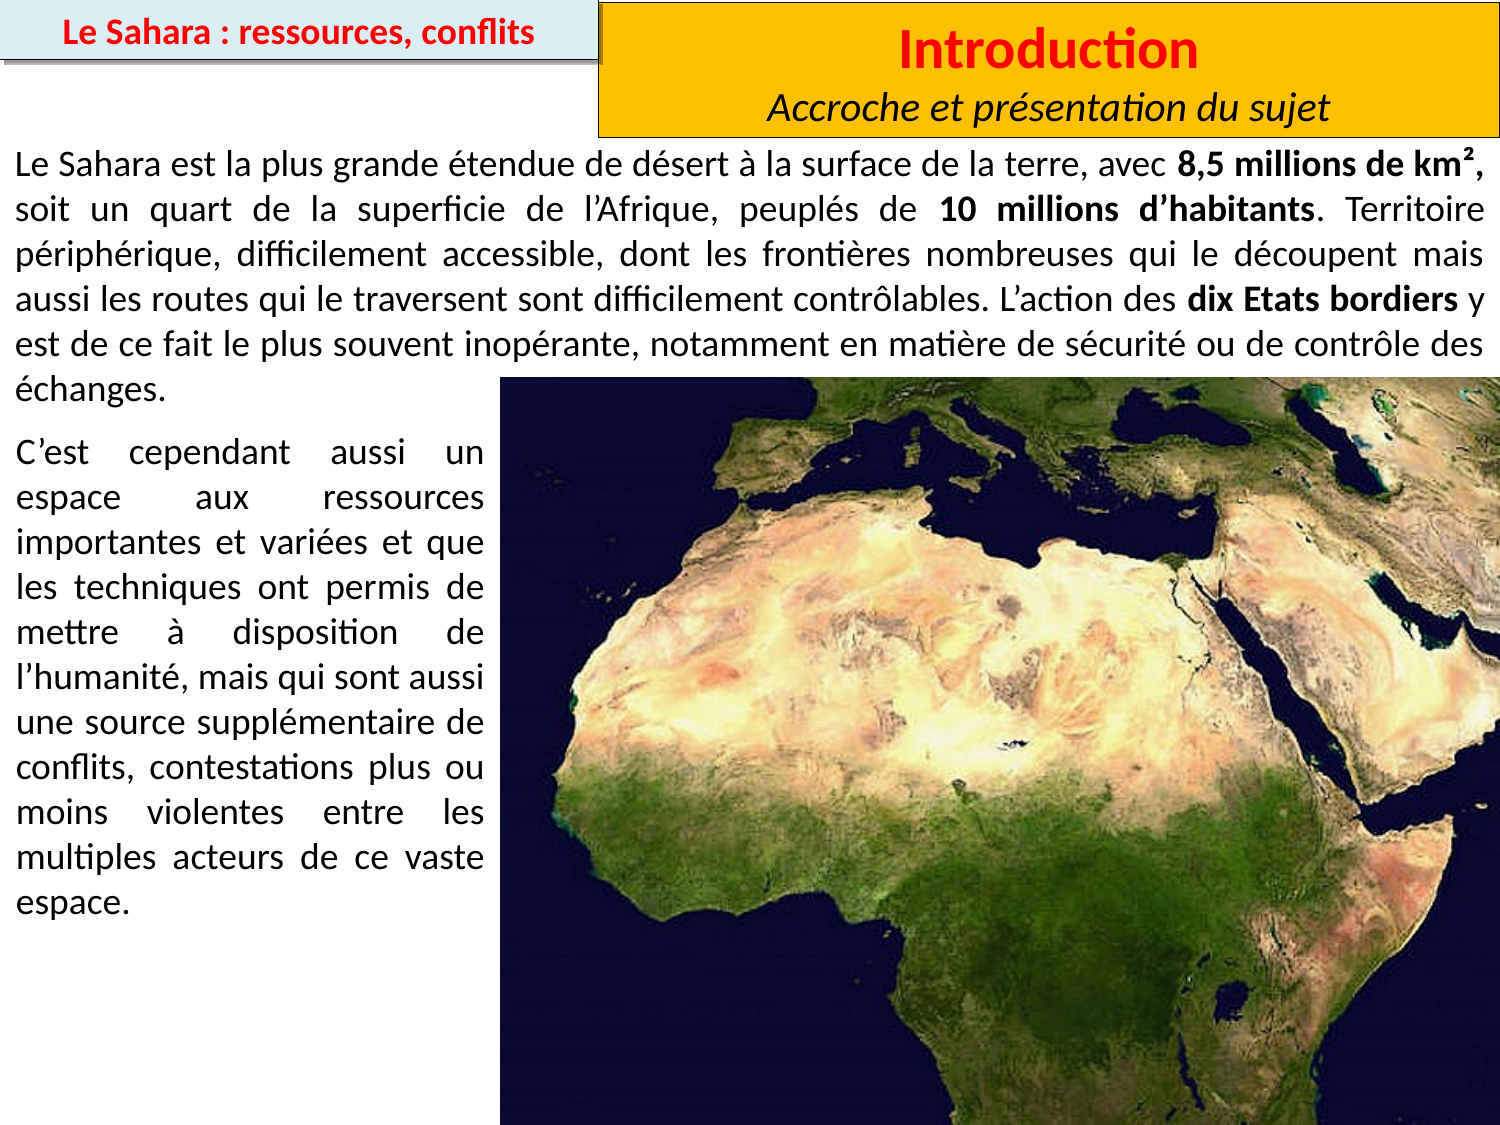

Le Sahara : ressources, conflits
Introduction
Accroche et présentation du sujet
Le Sahara est la plus grande étendue de désert à la surface de la terre, avec 8,5 millions de km², soit un quart de la superficie de l’Afrique, peuplés de 10 millions d’habitants. Territoire périphérique, difficilement accessible, dont les frontières nombreuses qui le découpent mais aussi les routes qui le traversent sont difficilement contrôlables. L’action des dix Etats bordiers y est de ce fait le plus souvent inopérante, notamment en matière de sécurité ou de contrôle des échanges.
C’est cependant aussi un espace aux ressources importantes et variées et que les techniques ont permis de mettre à disposition de l’humanité, mais qui sont aussi une source supplémentaire de conflits, contestations plus ou moins violentes entre les multiples acteurs de ce vaste espace.